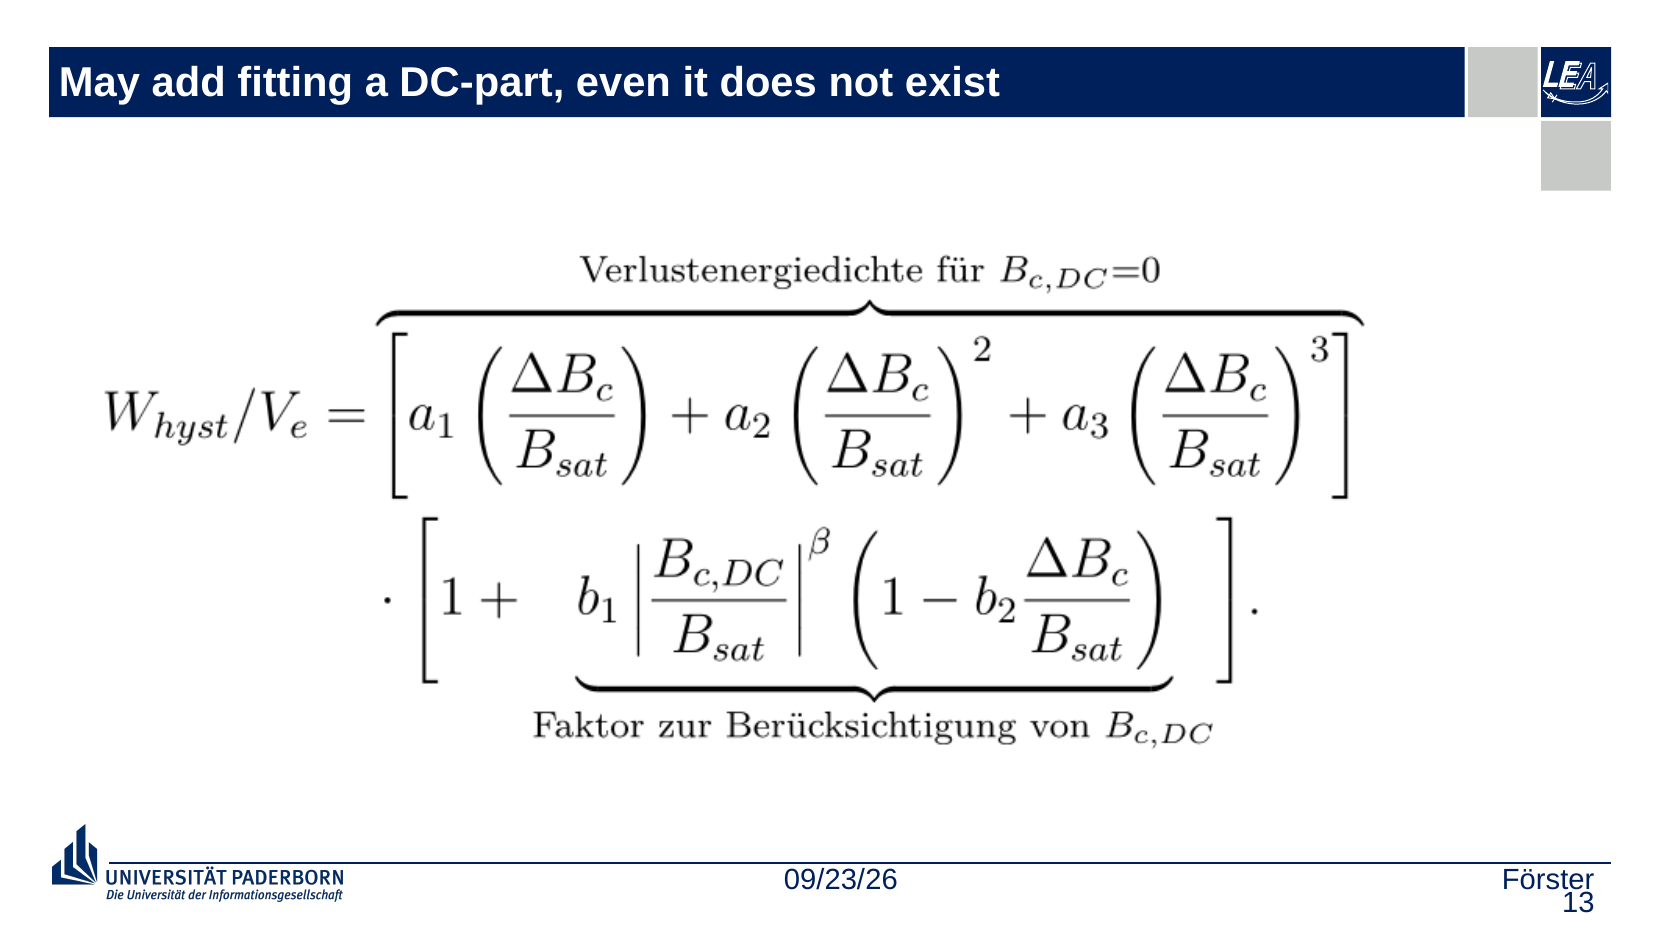

# May add fitting a DC-part, even it does not exist
Förster
13